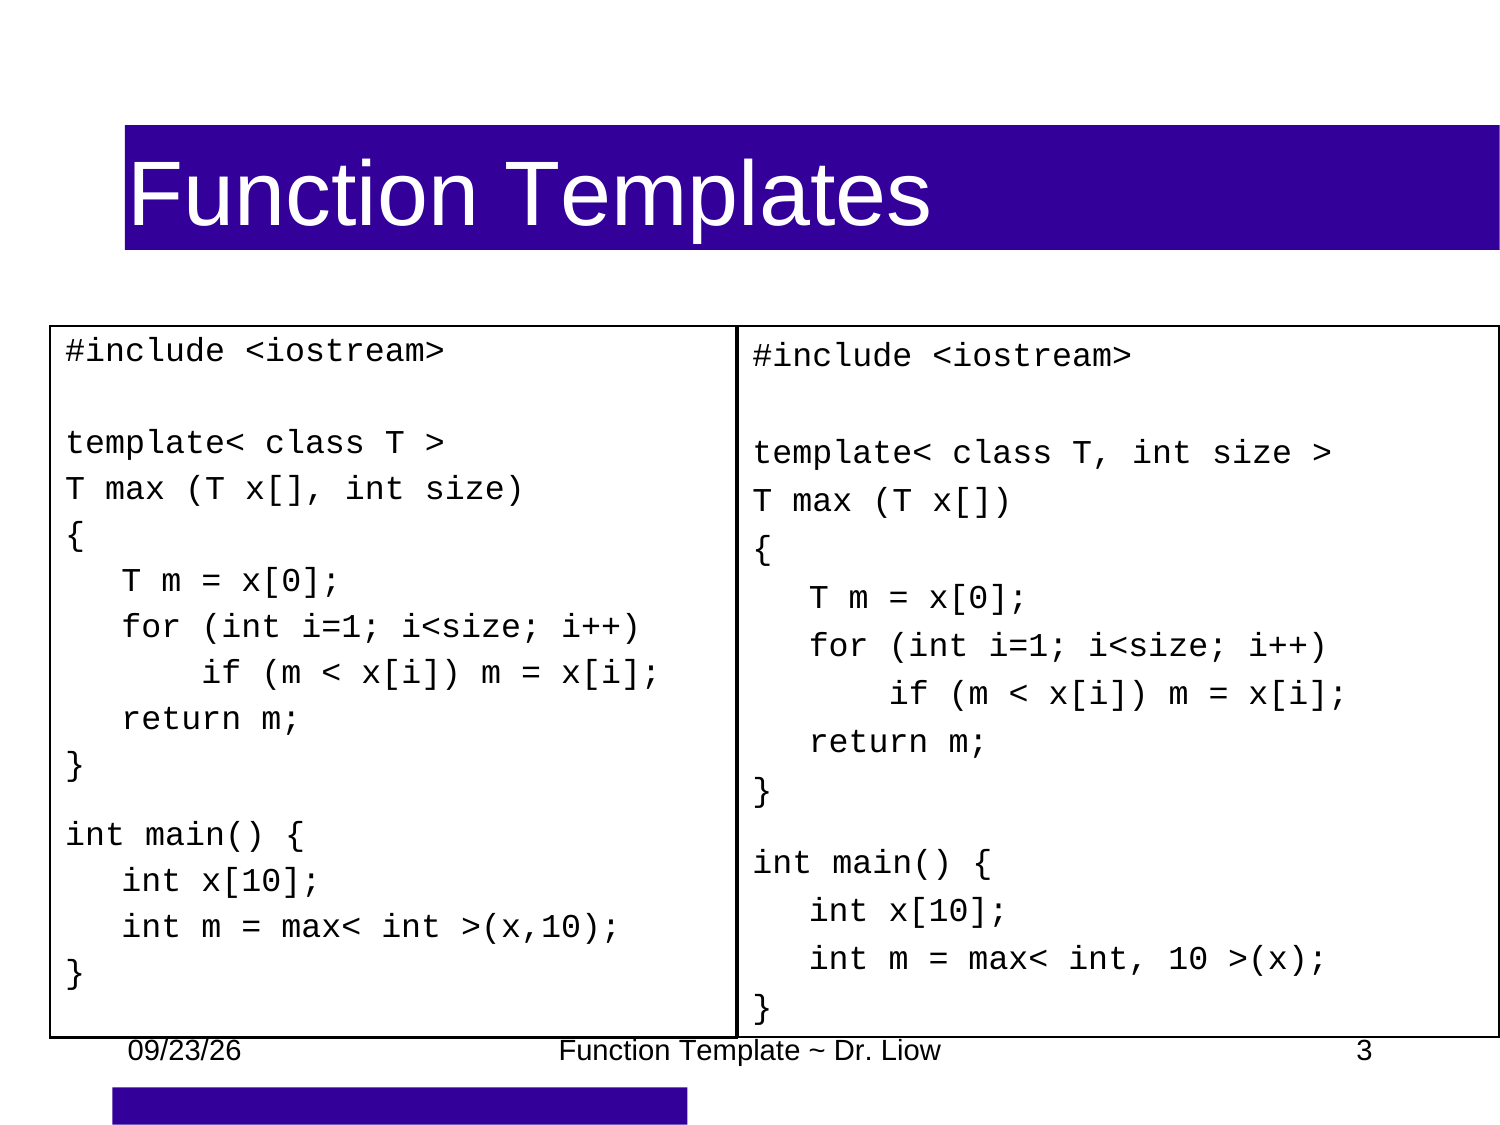

# Function Templates
#include <iostream>
template< class T >
T max (T x[], int size)
{
	T m = x[0];
	for (int i=1; i<size; i++)
	 if (m < x[i]) m = x[i];
	return m;
}
int main() {
	int x[10];
	int m = max< int >(x,10);
}
#include <iostream>
template< class T, int size >
T max (T x[])
{
	T m = x[0];
	for (int i=1; i<size; i++)
	 if (m < x[i]) m = x[i];
	return m;
}
int main() {
	int x[10];
	int m = max< int, 10 >(x);
}
Function Template ~ Dr. Liow
3